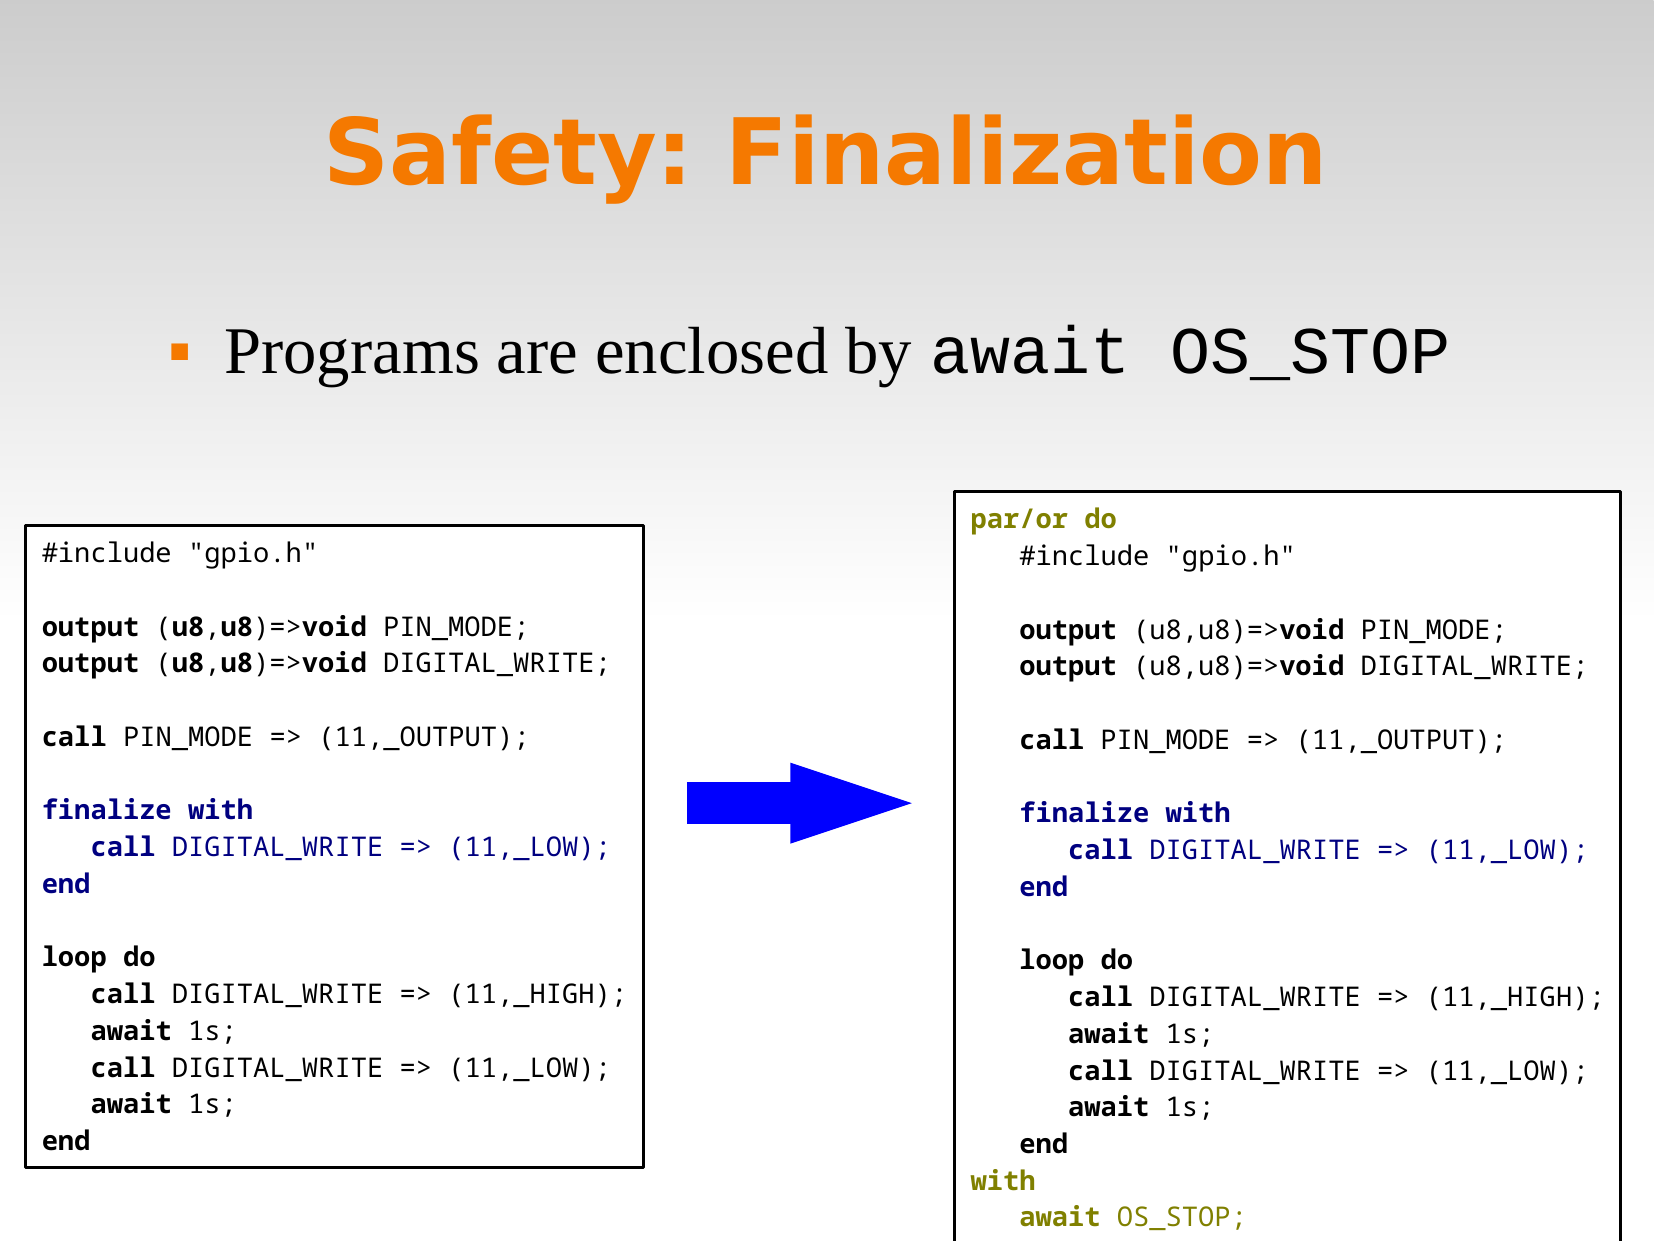

# Safety: Finalization
Programs are enclosed by await OS_STOP
par/or do
 #include "gpio.h"
 output (u8,u8)=>void PIN_MODE;
 output (u8,u8)=>void DIGITAL_WRITE;
 call PIN_MODE => (11,_OUTPUT);
 finalize with
 call DIGITAL_WRITE => (11,_LOW);
 end
 loop do
 call DIGITAL_WRITE => (11,_HIGH);
 await 1s;
 call DIGITAL_WRITE => (11,_LOW);
 await 1s;
 end
with
 await OS_STOP;
end
#include "gpio.h"
output (u8,u8)=>void PIN_MODE;
output (u8,u8)=>void DIGITAL_WRITE;
call PIN_MODE => (11,_OUTPUT);
finalize with
 call DIGITAL_WRITE => (11,_LOW);
end
loop do
 call DIGITAL_WRITE => (11,_HIGH);
 await 1s;
 call DIGITAL_WRITE => (11,_LOW);
 await 1s;
end